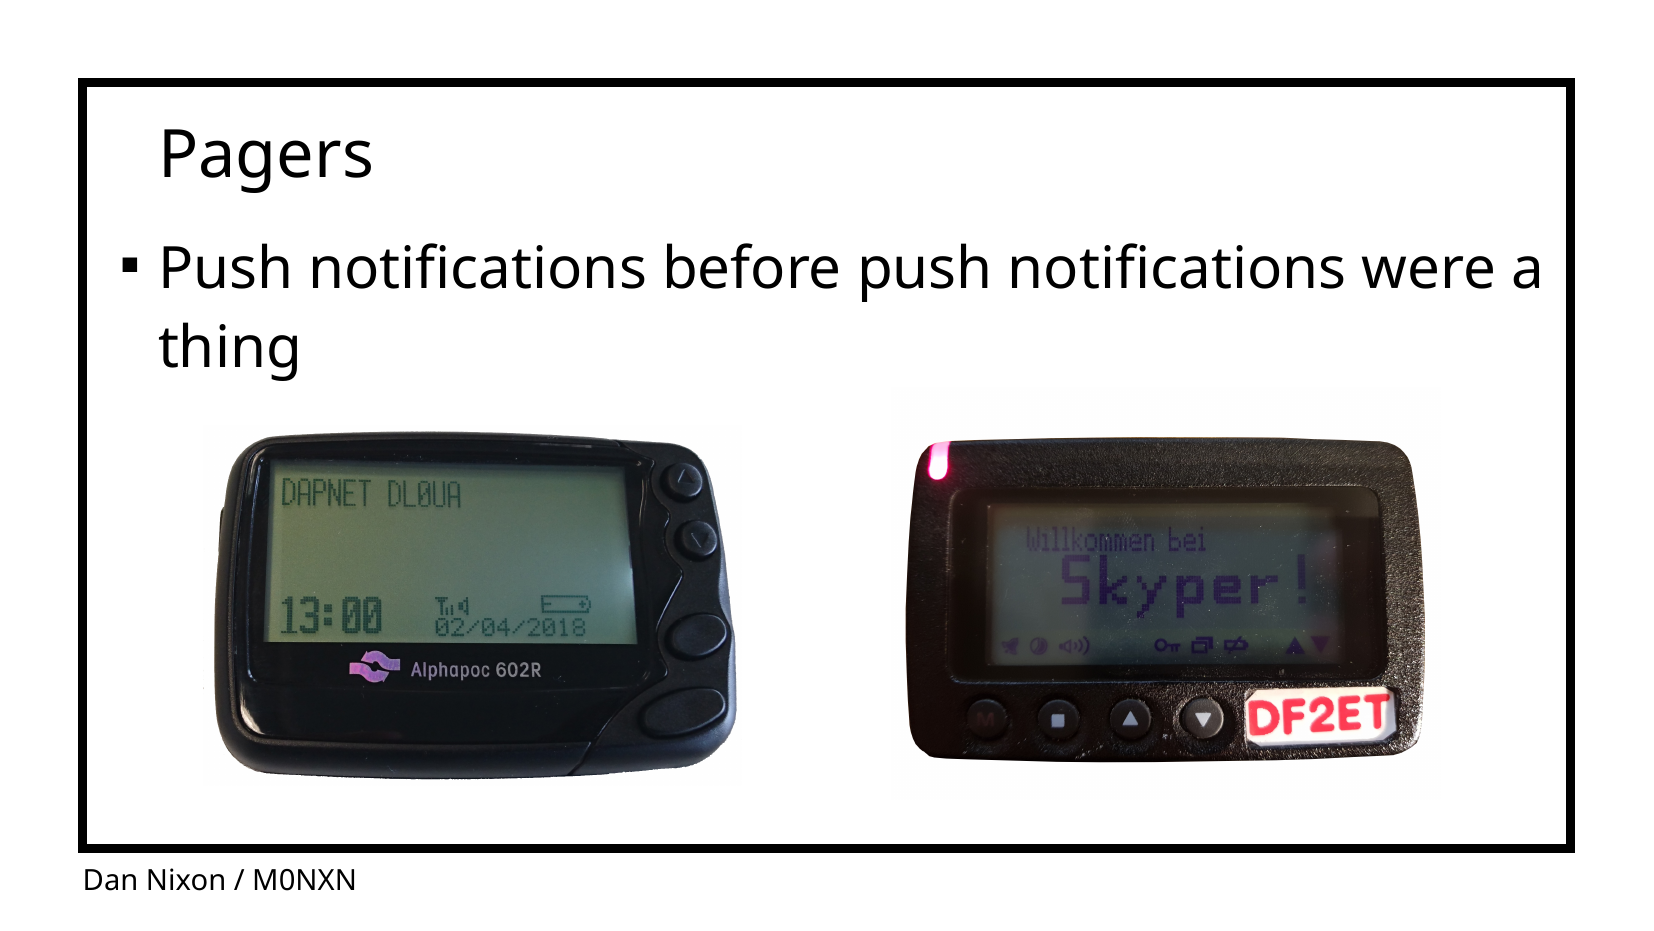

# Pagers
Push notifications before push notifications were a thing